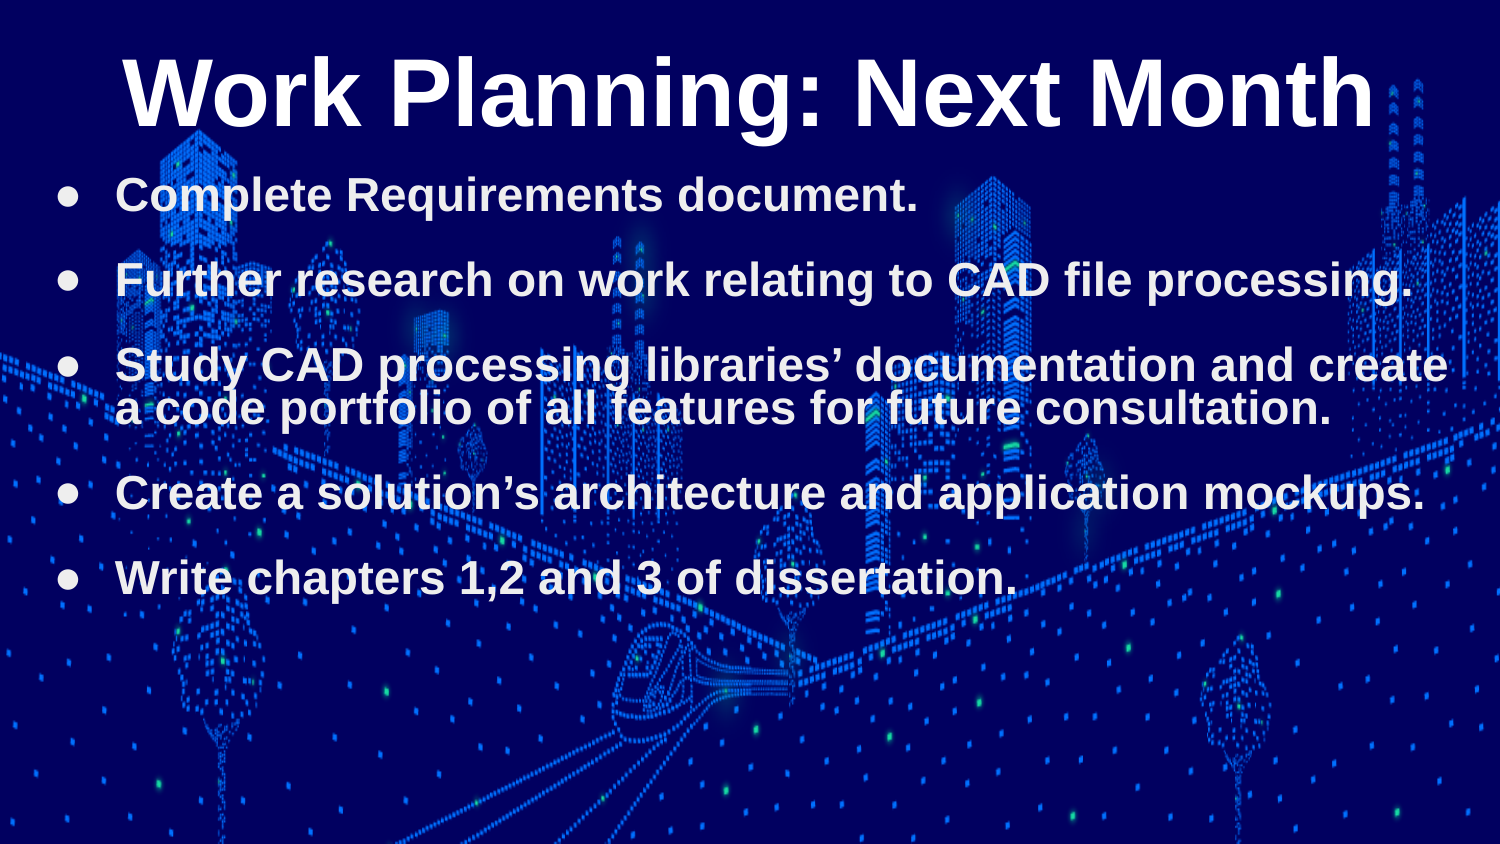

# Work Planning: Next Month
Complete Requirements document.
Further research on work relating to CAD file processing.
Study CAD processing libraries’ documentation and create a code portfolio of all features for future consultation.
Create a solution’s architecture and application mockups.
Write chapters 1,2 and 3 of dissertation.